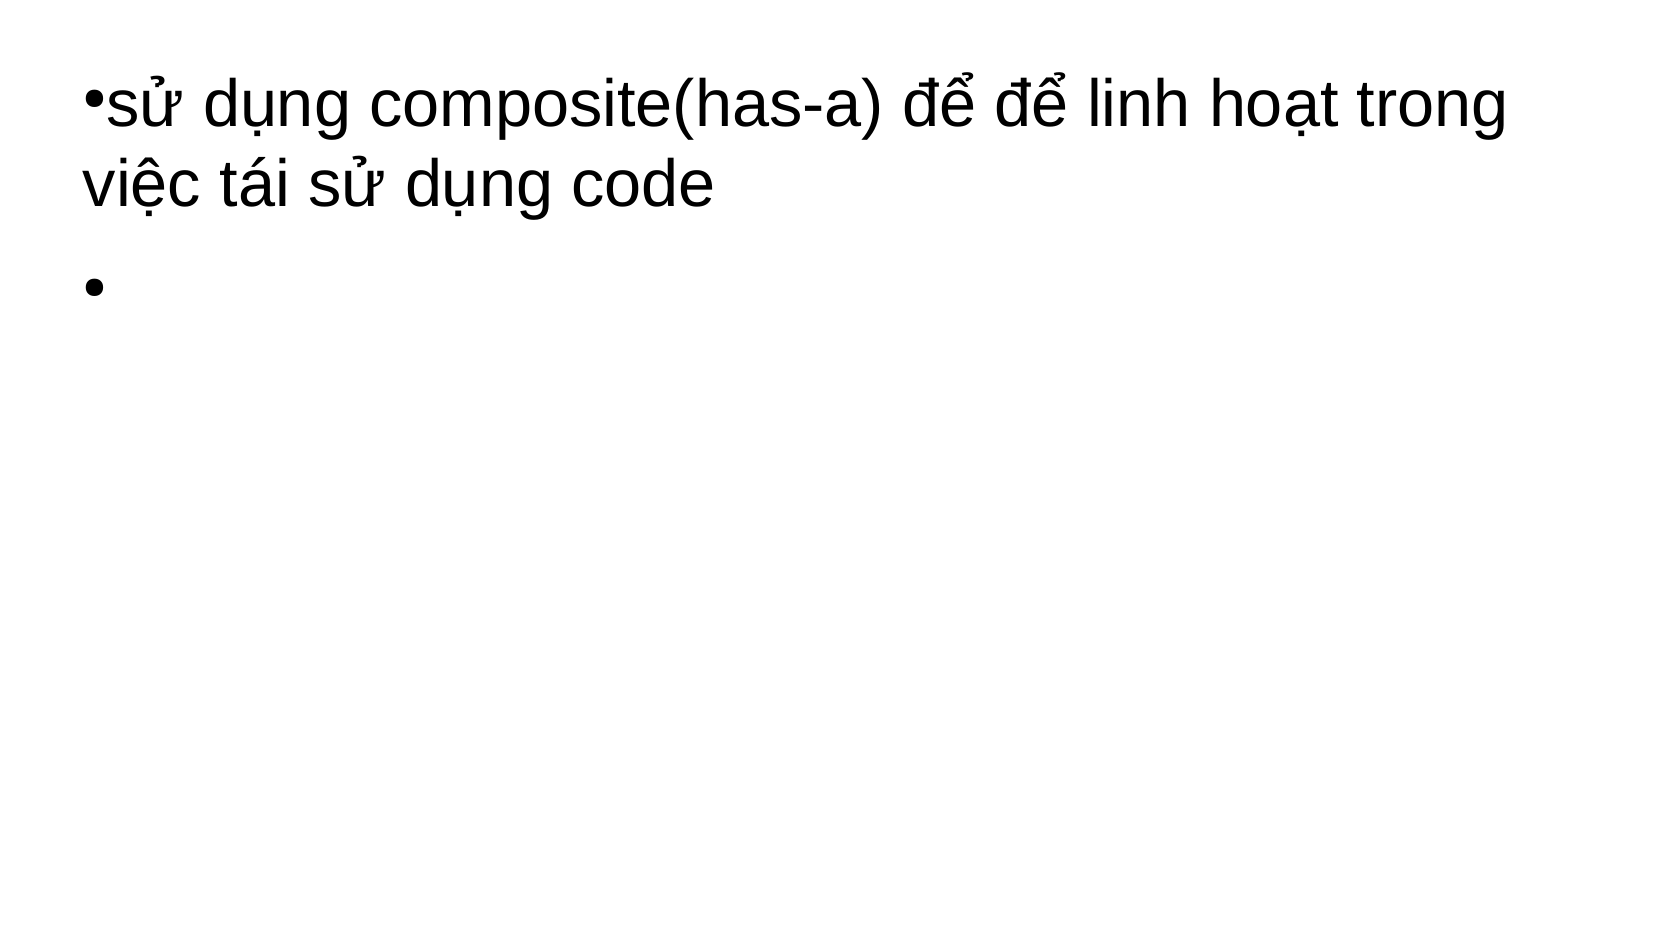

# sử dụng composite(has-a) để để linh hoạt trong việc tái sử dụng code